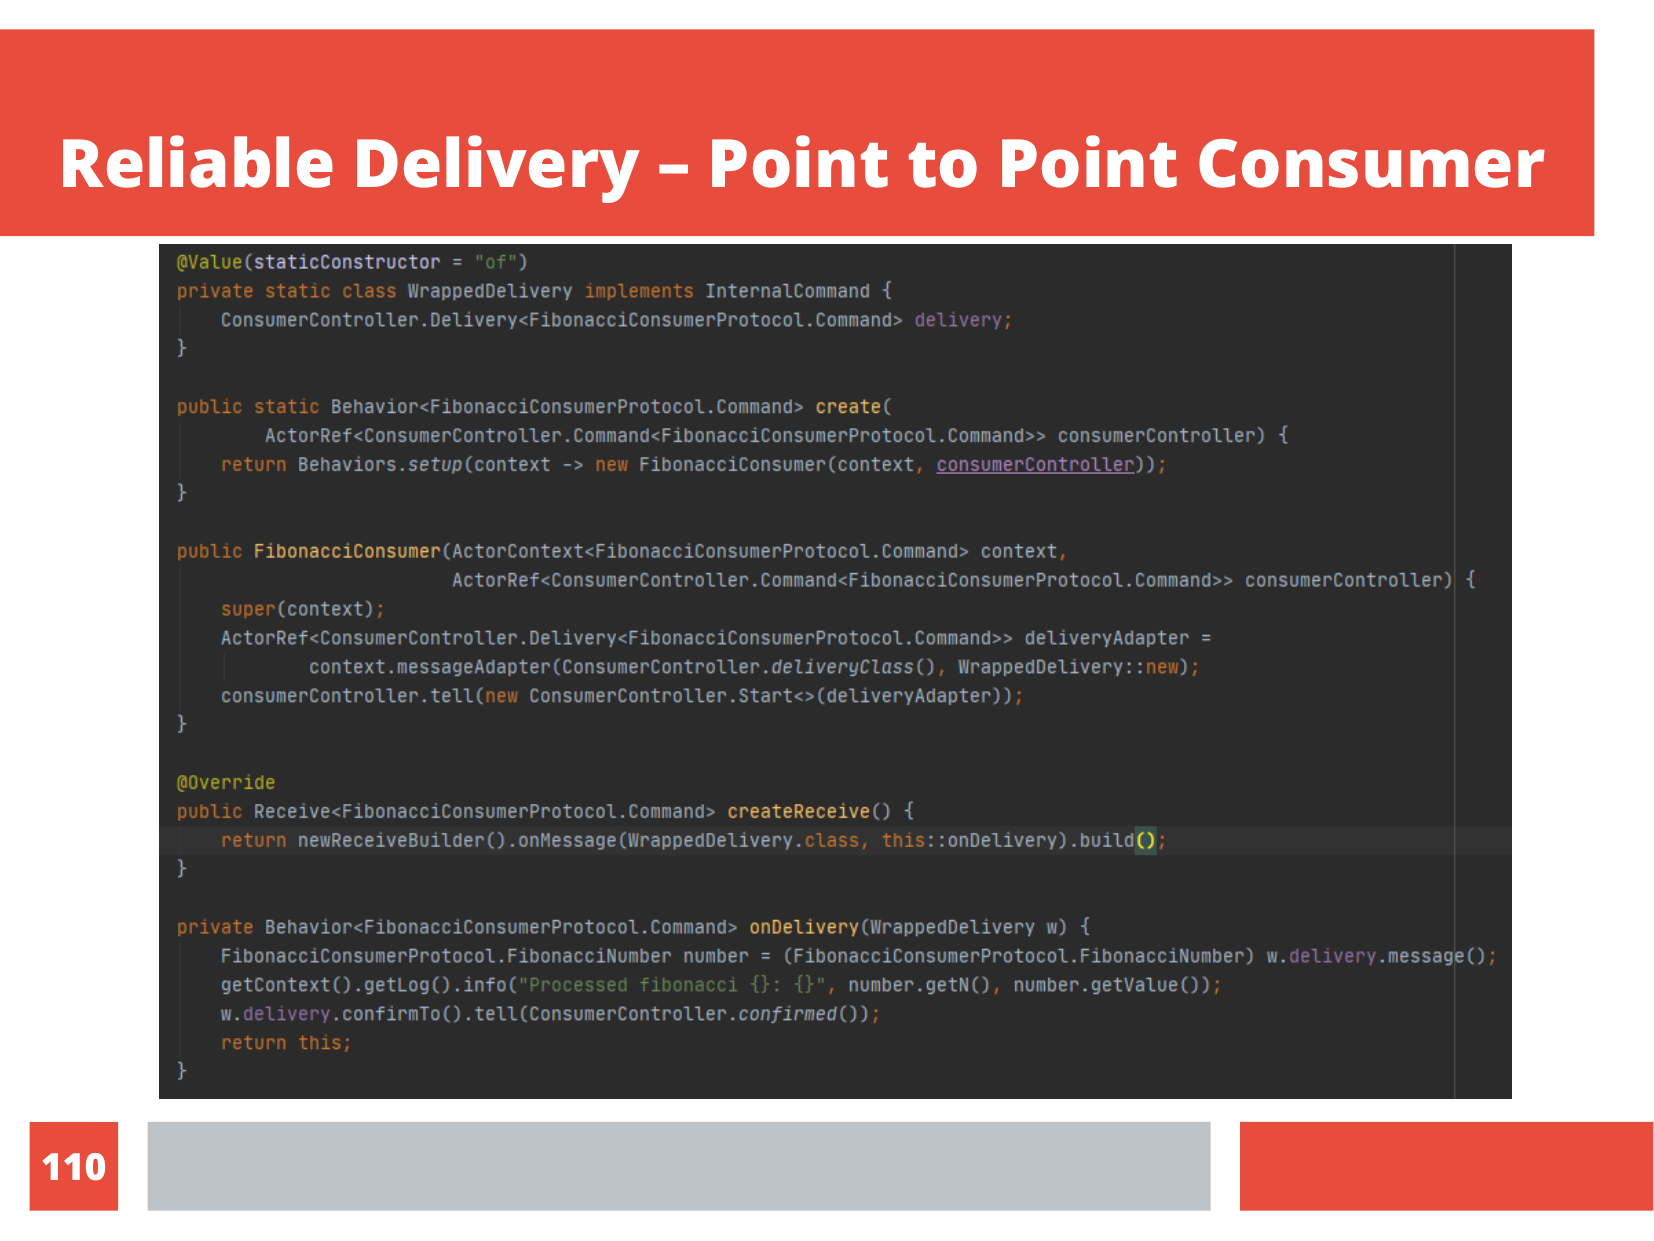

# Reliable Delivery – Point to Point Consumer
110